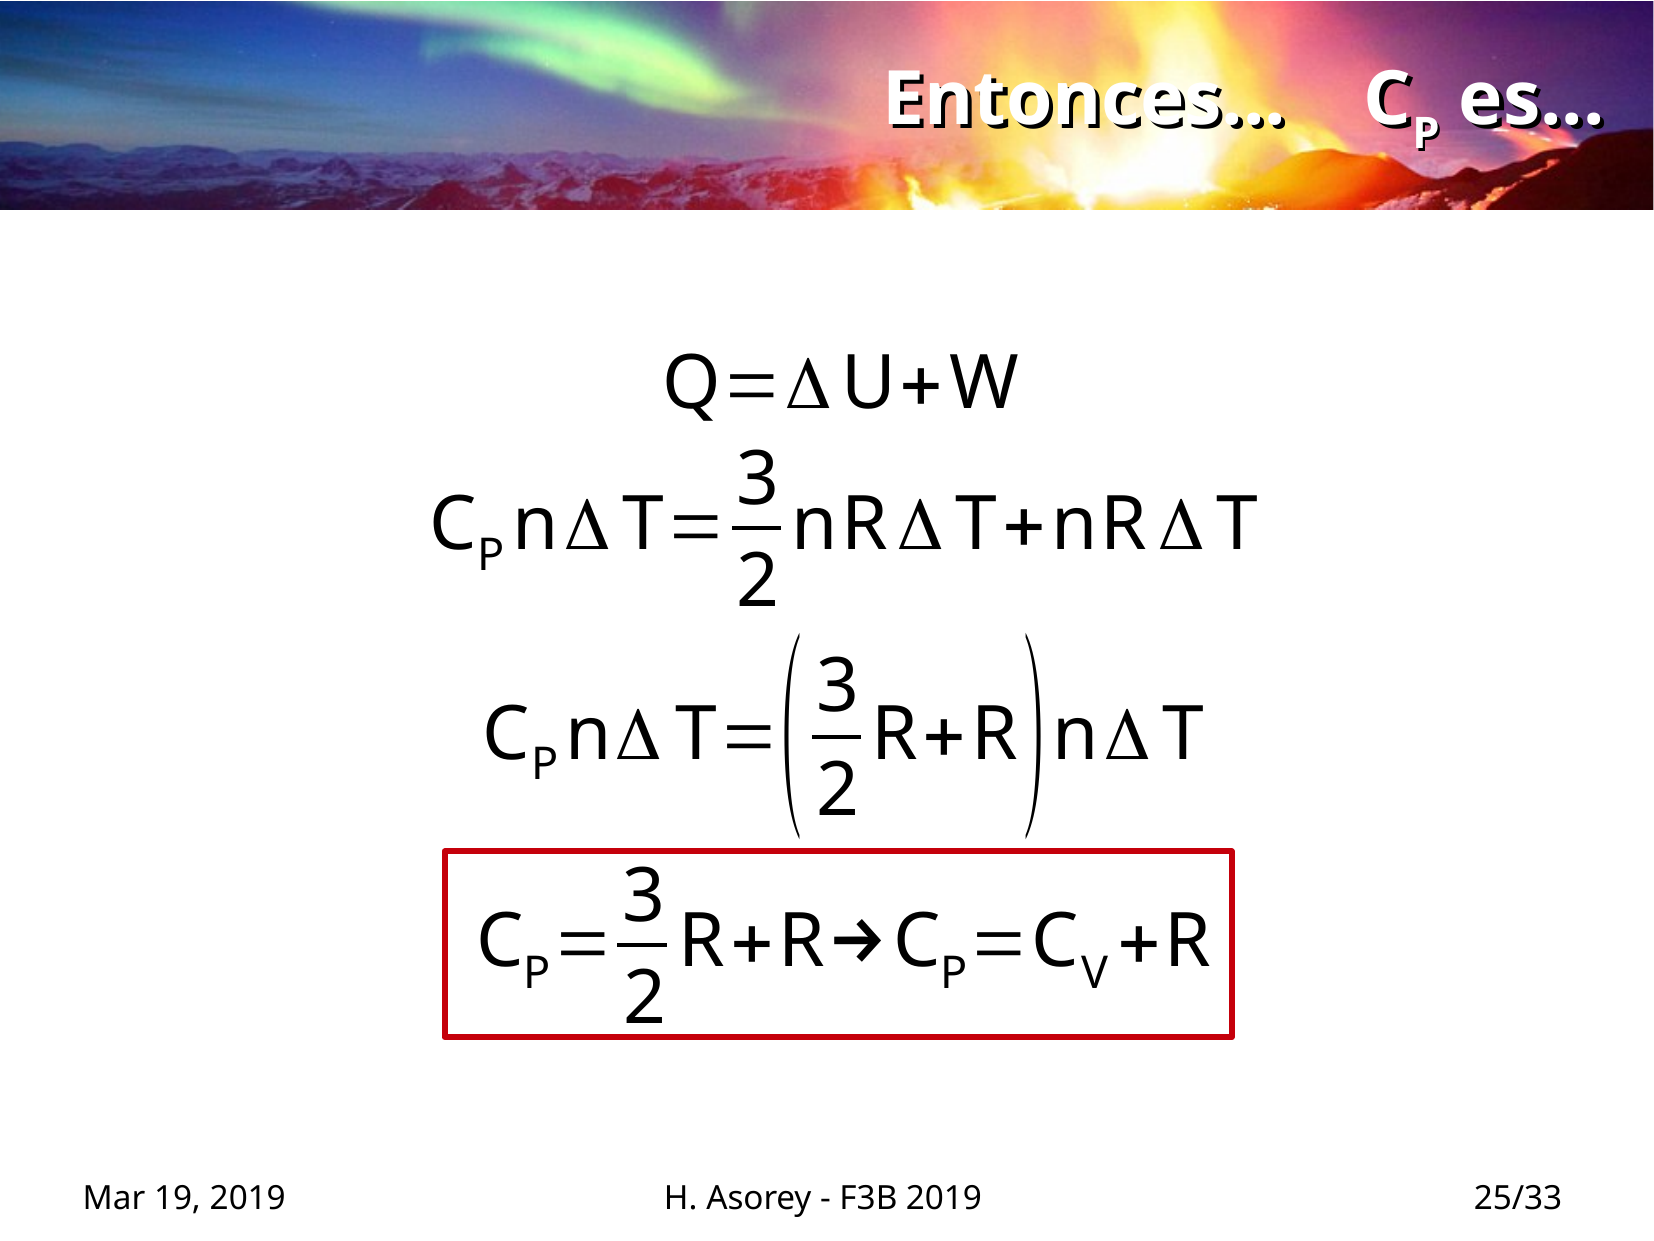

# Entonces... CP es...
Mar 19, 2019
H. Asorey - F3B 2019
25